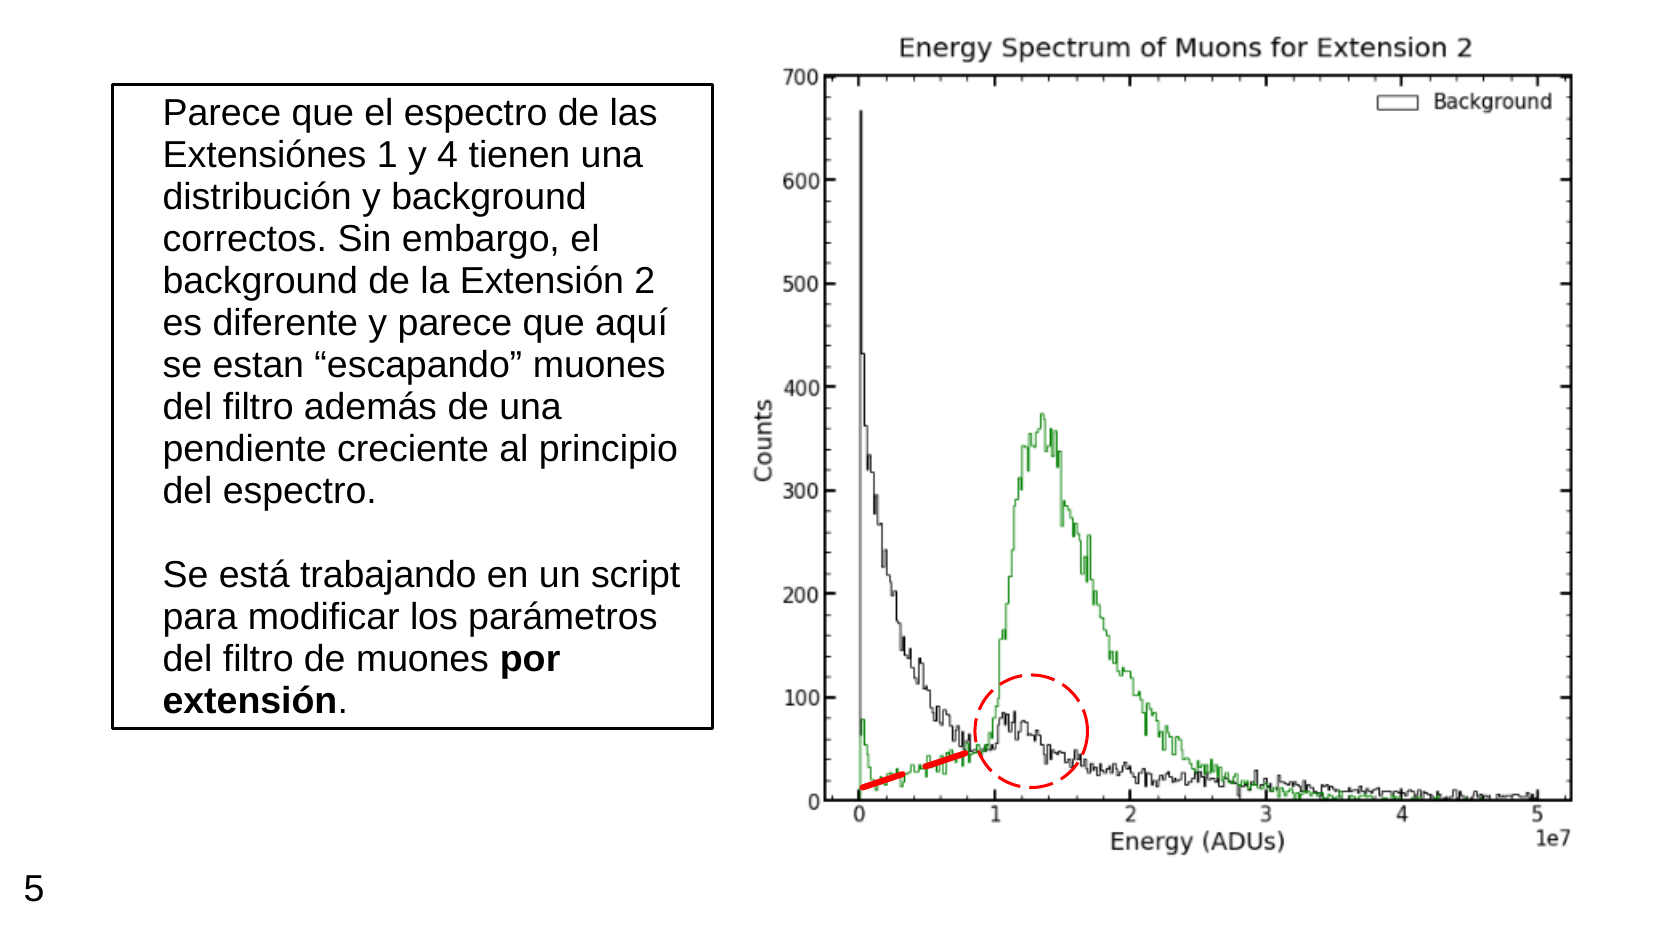

Parece que el espectro de las Extensiónes 1 y 4 tienen una distribución y background correctos. Sin embargo, el background de la Extensión 2 es diferente y parece que aquí se estan “escapando” muones del filtro además de una pendiente creciente al principio del espectro.
Se está trabajando en un script para modificar los parámetros del filtro de muones por extensión.